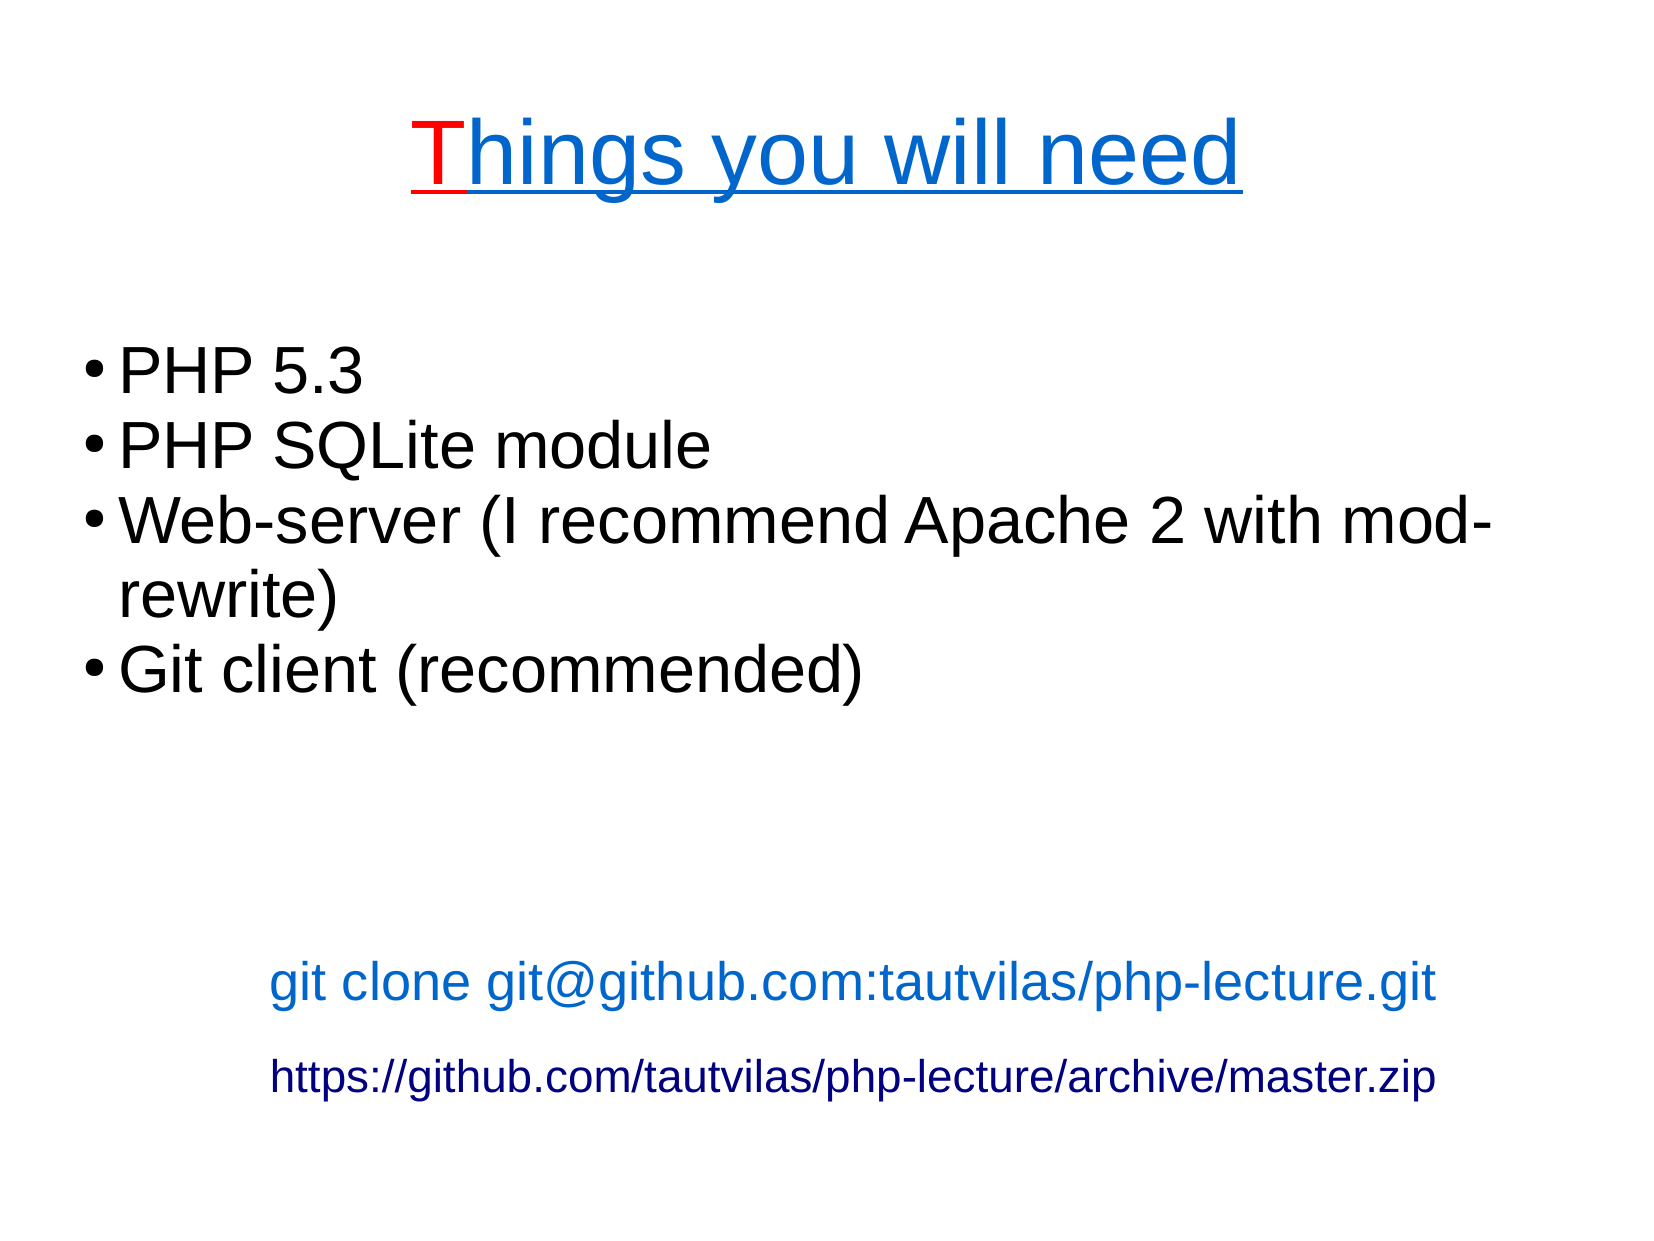

# Things you will need
PHP 5.3
PHP SQLite module
Web-server (I recommend Apache 2 with mod-rewrite)
Git client (recommended)
git clone git@github.com:tautvilas/php-lecture.git
https://github.com/tautvilas/php-lecture/archive/master.zip